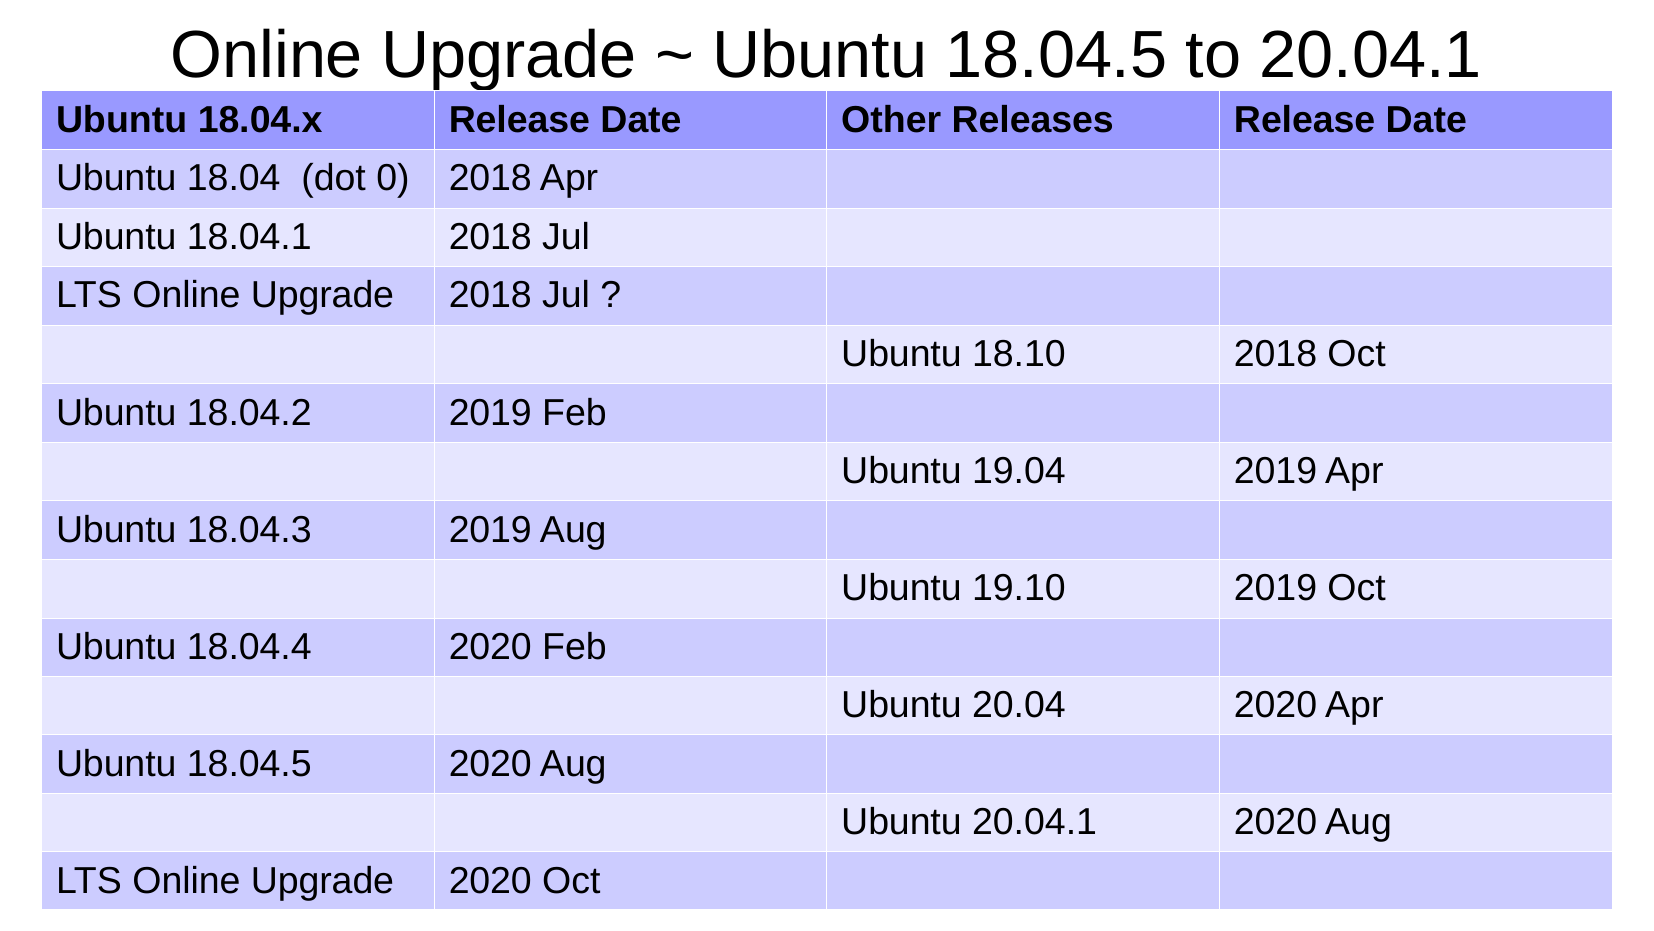

# Online Upgrade ~ Ubuntu 18.04.5 to 20.04.1
| Ubuntu 18.04.x | Release Date | Other Releases | Release Date |
| --- | --- | --- | --- |
| Ubuntu 18.04 (dot 0) | 2018 Apr | | |
| Ubuntu 18.04.1 | 2018 Jul | | |
| LTS Online Upgrade | 2018 Jul ? | | |
| | | Ubuntu 18.10 | 2018 Oct |
| Ubuntu 18.04.2 | 2019 Feb | | |
| | | Ubuntu 19.04 | 2019 Apr |
| Ubuntu 18.04.3 | 2019 Aug | | |
| | | Ubuntu 19.10 | 2019 Oct |
| Ubuntu 18.04.4 | 2020 Feb | | |
| | | Ubuntu 20.04 | 2020 Apr |
| Ubuntu 18.04.5 | 2020 Aug | | |
| | | Ubuntu 20.04.1 | 2020 Aug |
| LTS Online Upgrade | 2020 Oct | | |